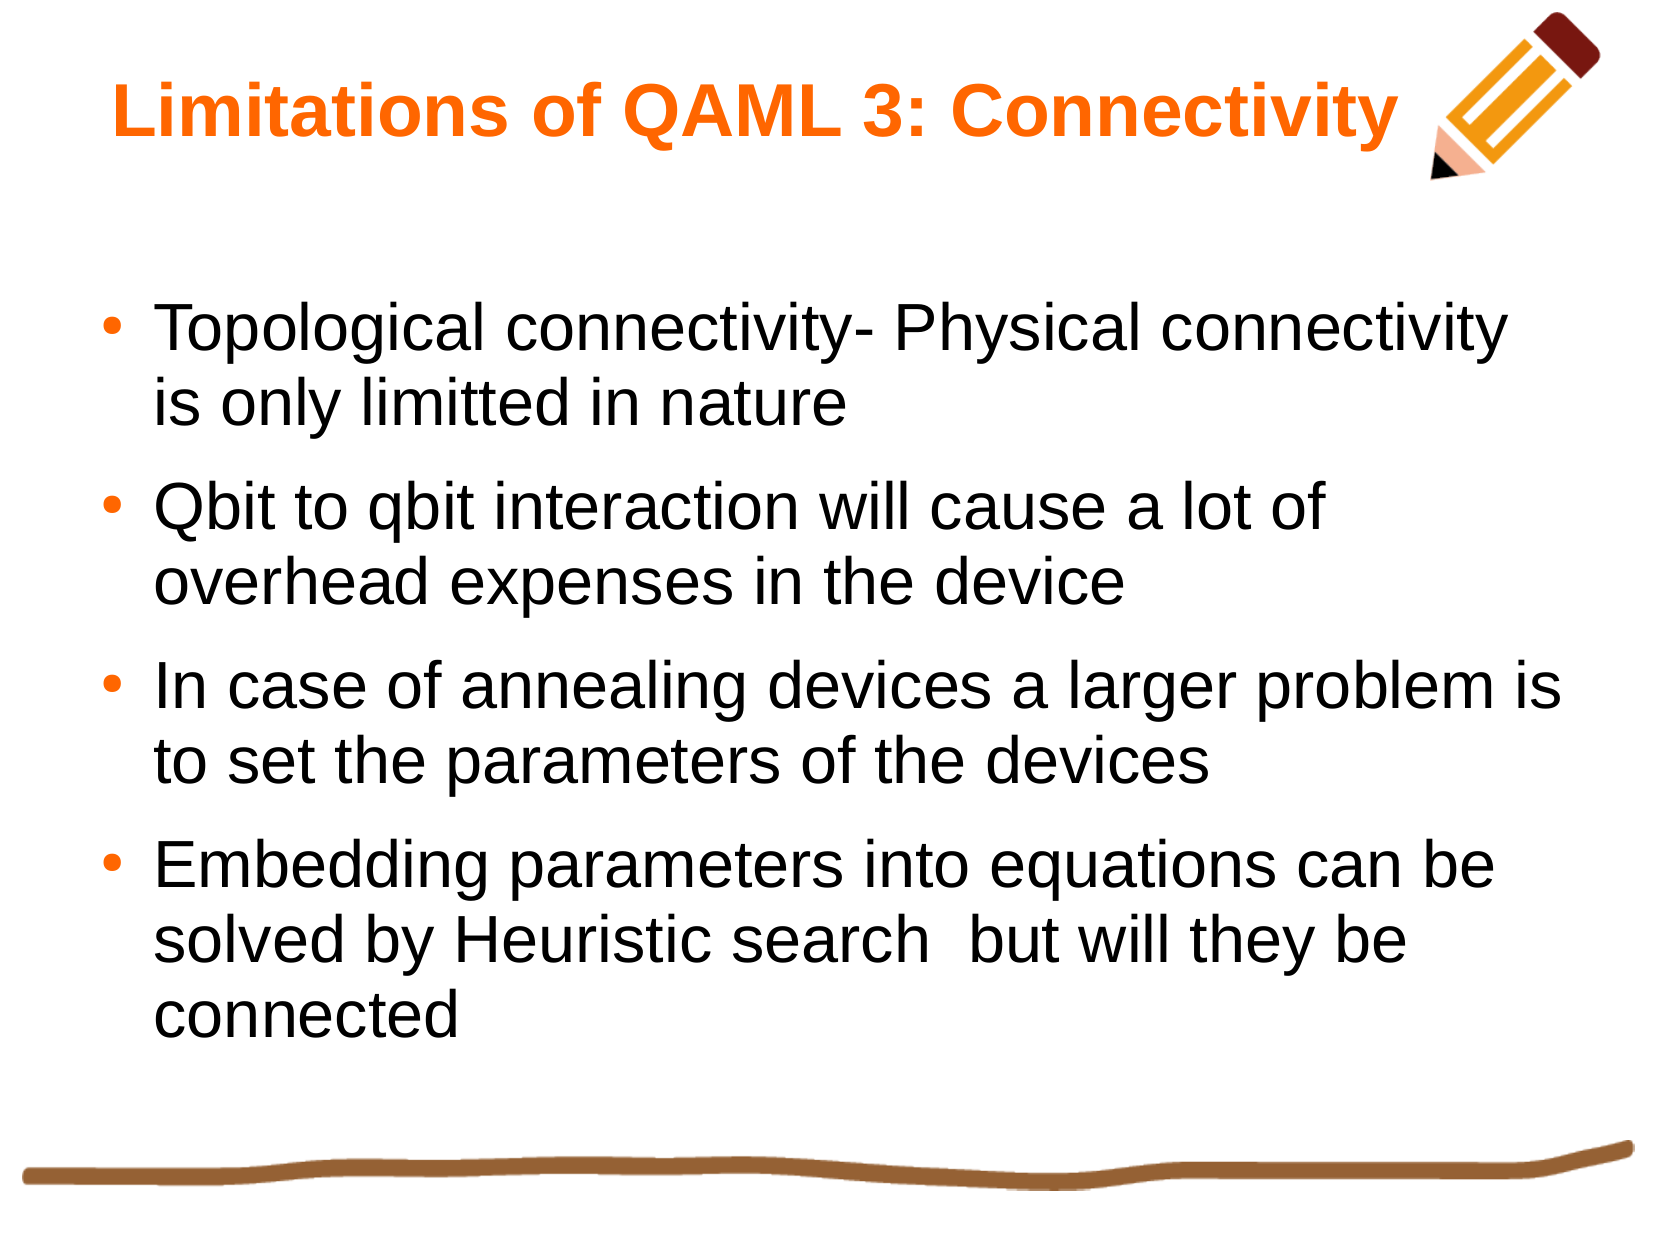

# Limitations of QAML 3: Connectivity
Topological connectivity- Physical connectivity is only limitted in nature
Qbit to qbit interaction will cause a lot of overhead expenses in the device
In case of annealing devices a larger problem is to set the parameters of the devices
Embedding parameters into equations can be solved by Heuristic search but will they be connected